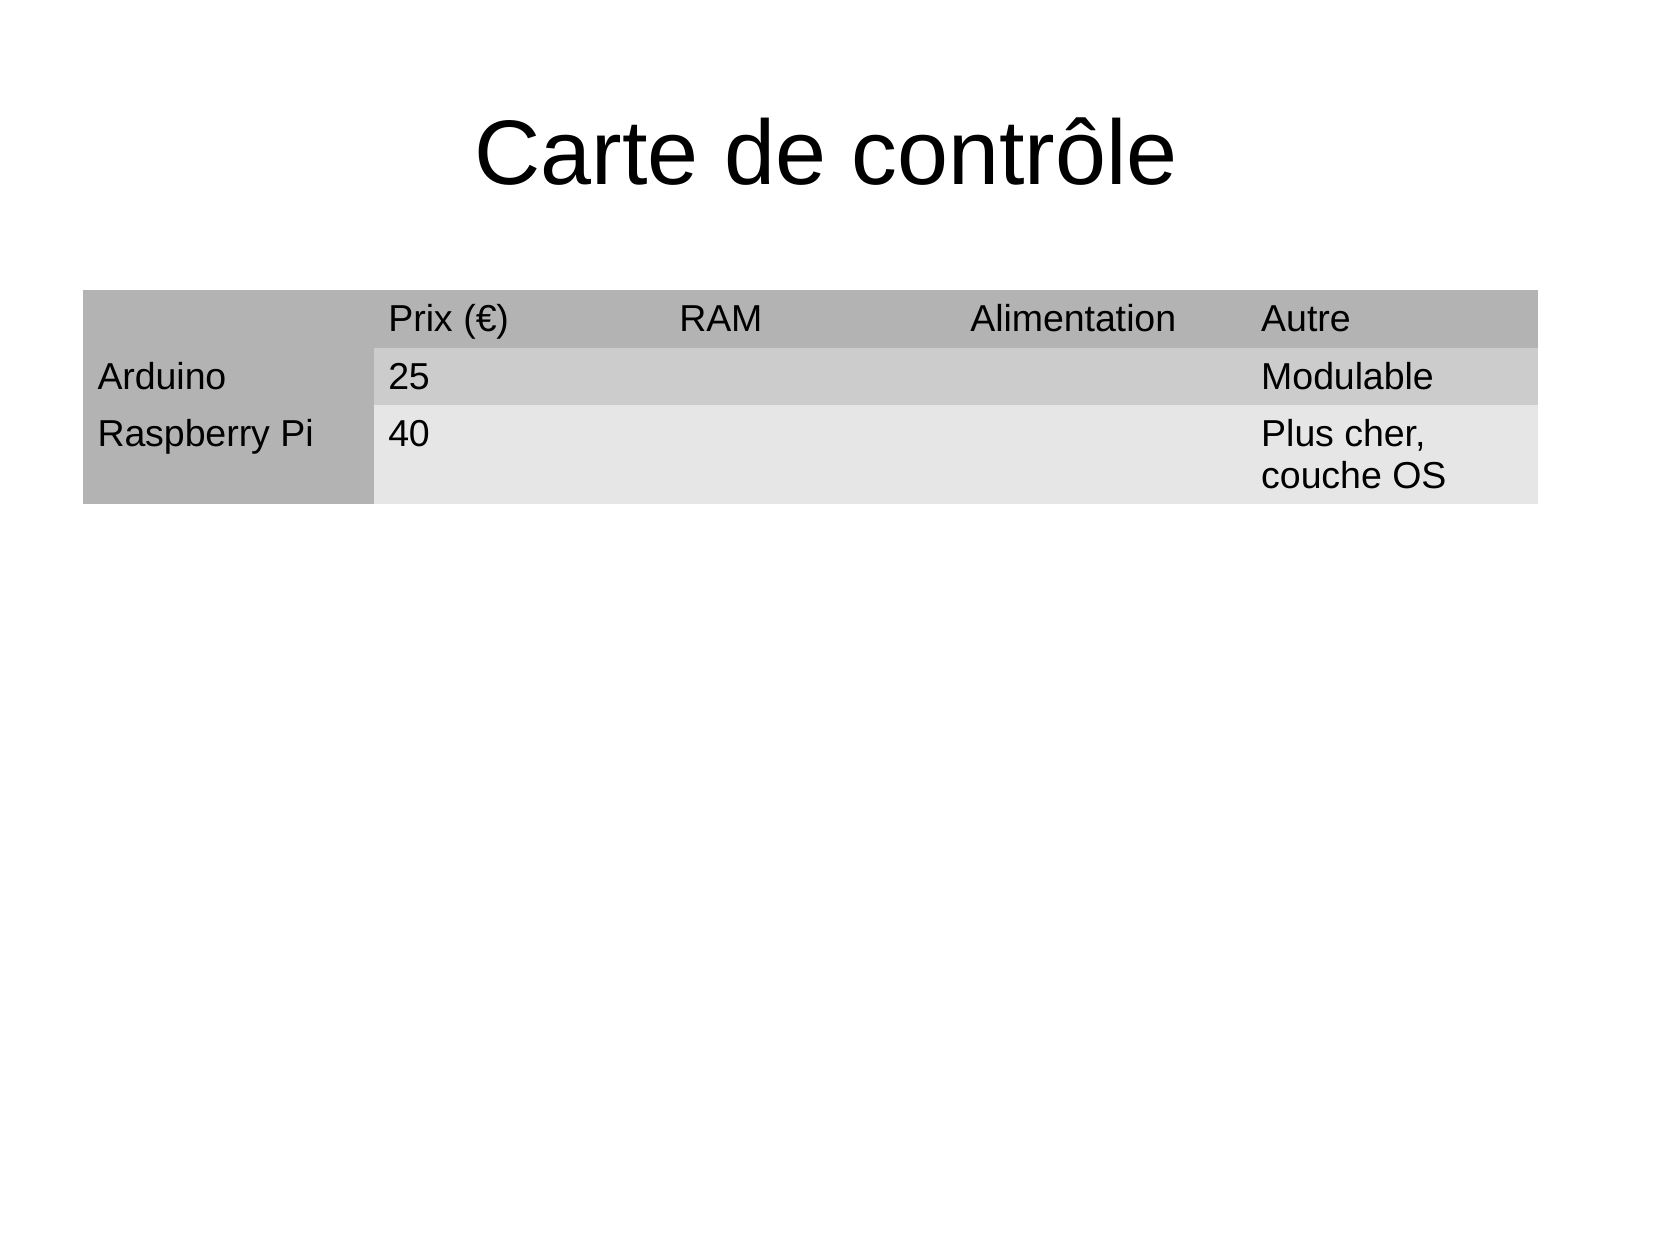

# Carte de contrôle
| | Prix (€) | RAM | Alimentation | Autre |
| --- | --- | --- | --- | --- |
| Arduino | 25 | | | Modulable |
| Raspberry Pi | 40 | | | Plus cher, couche OS |